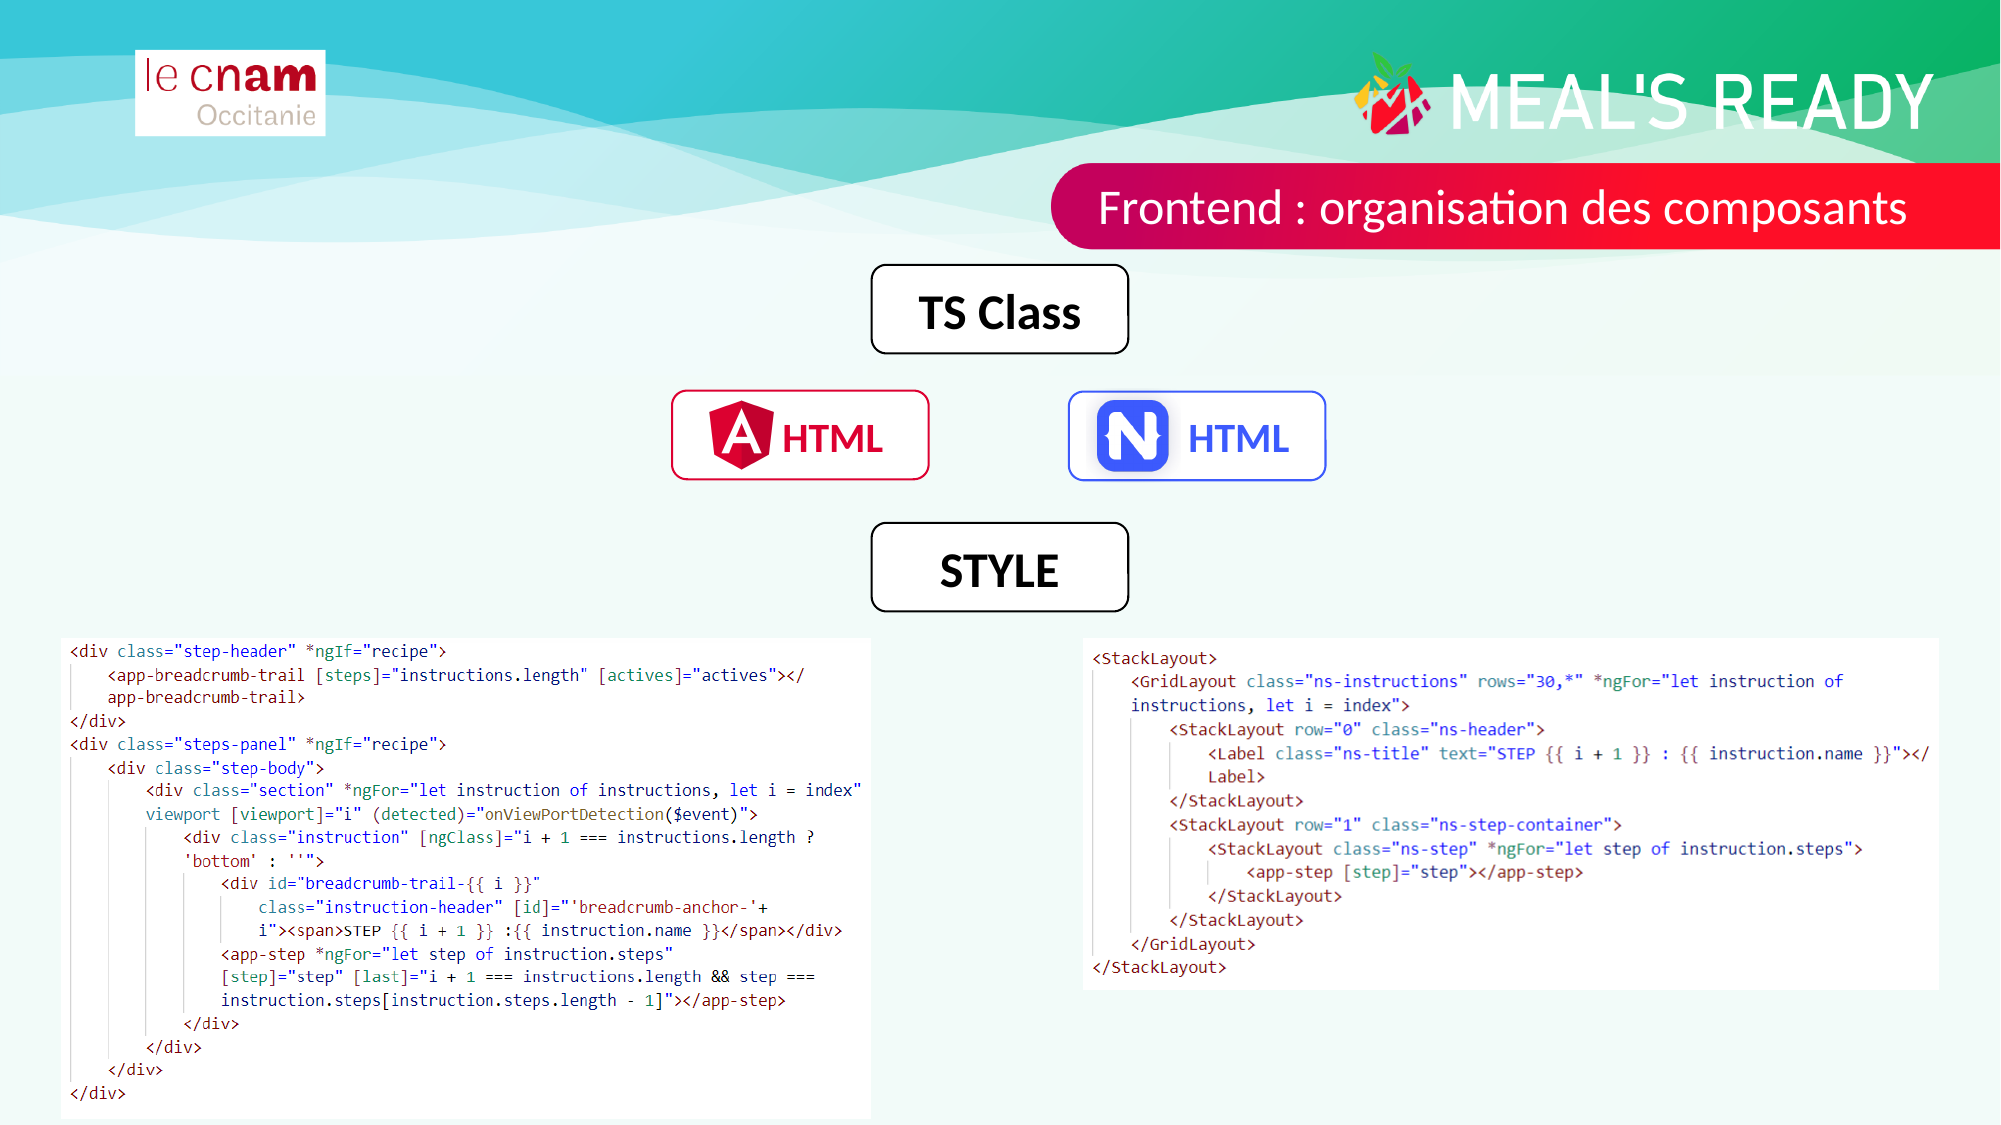

Frontend : organisation des composants
TS Class
HTML
HTML
STYLE